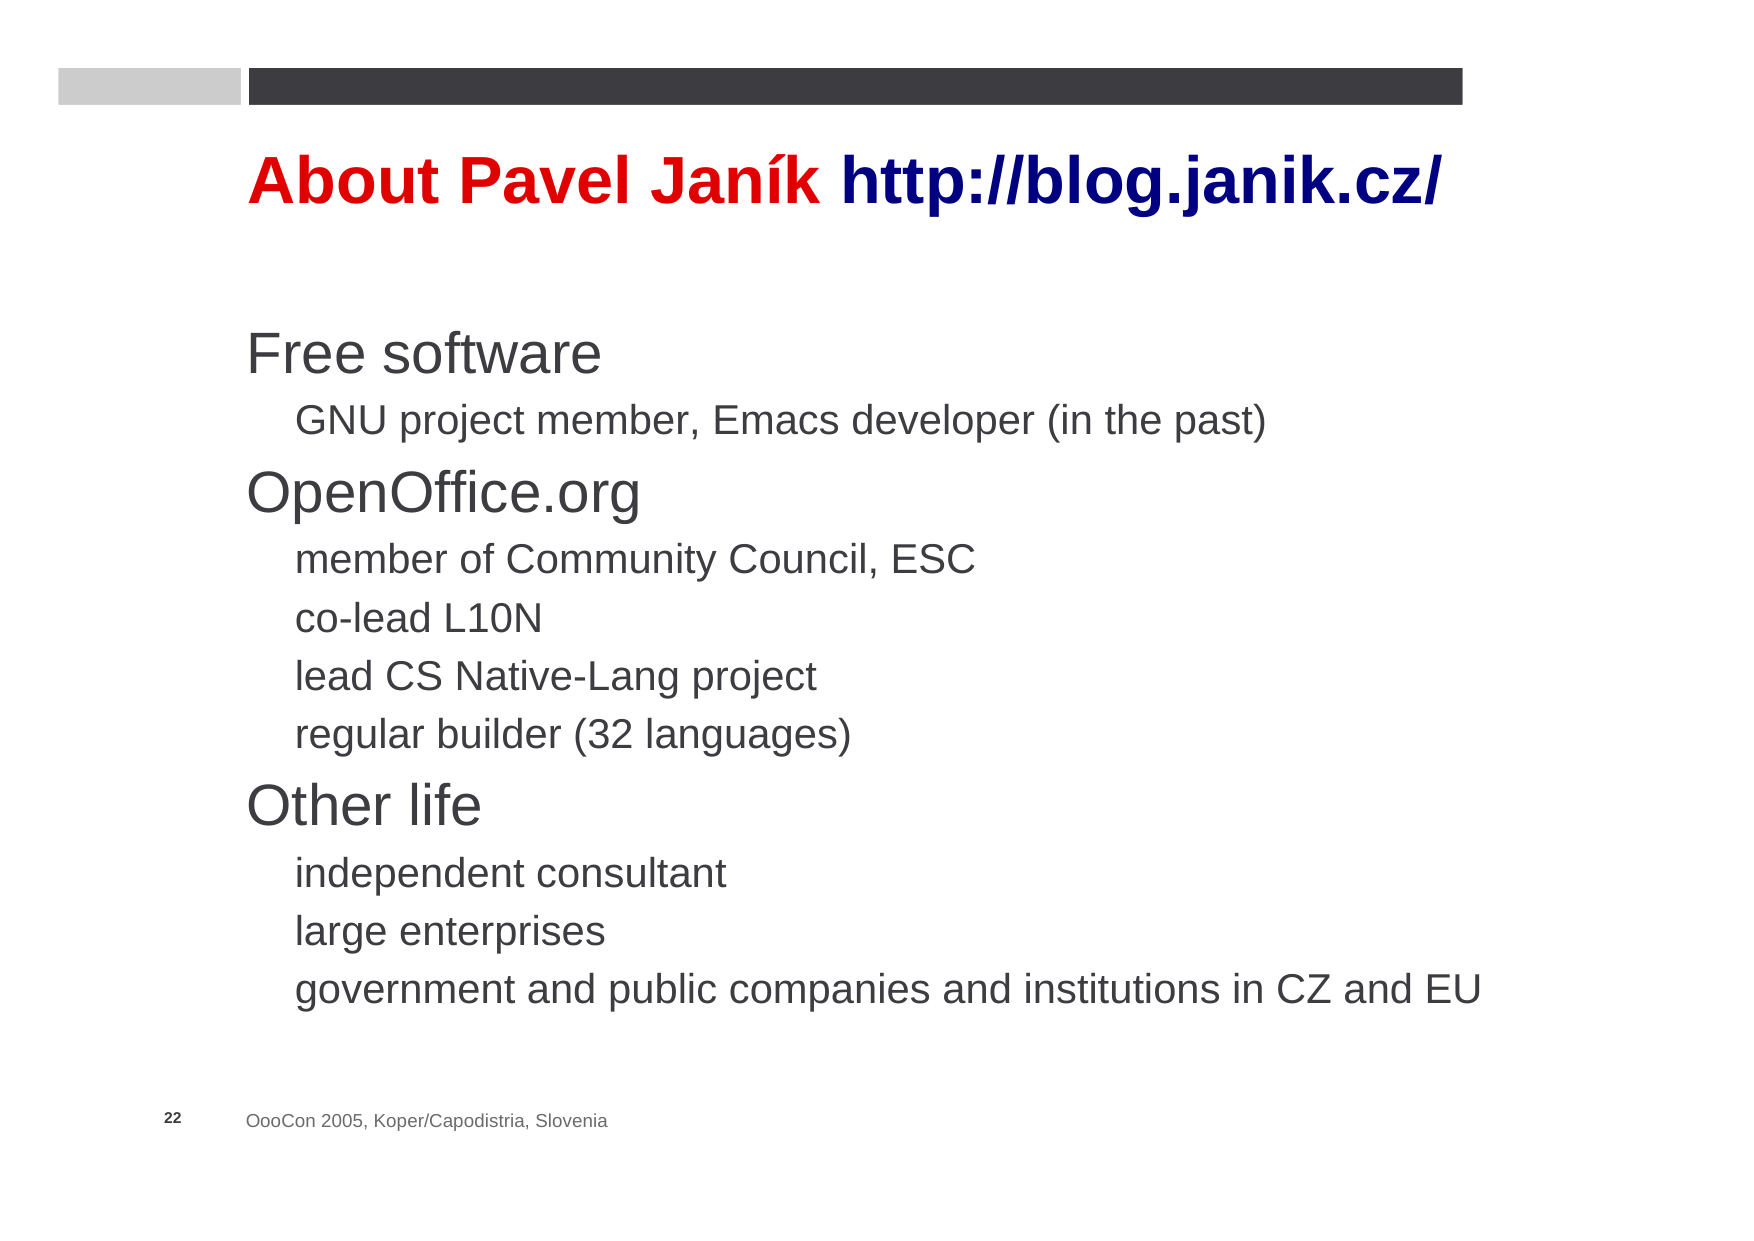

# About Pavel Janík http://blog.janik.cz/
Free software
GNU project member, Emacs developer (in the past)
OpenOffice.org
member of Community Council, ESC
co-lead L10N
lead CS Native-Lang project
regular builder (32 languages)
Other life
independent consultant
large enterprises
government and public companies and institutions in CZ and EU